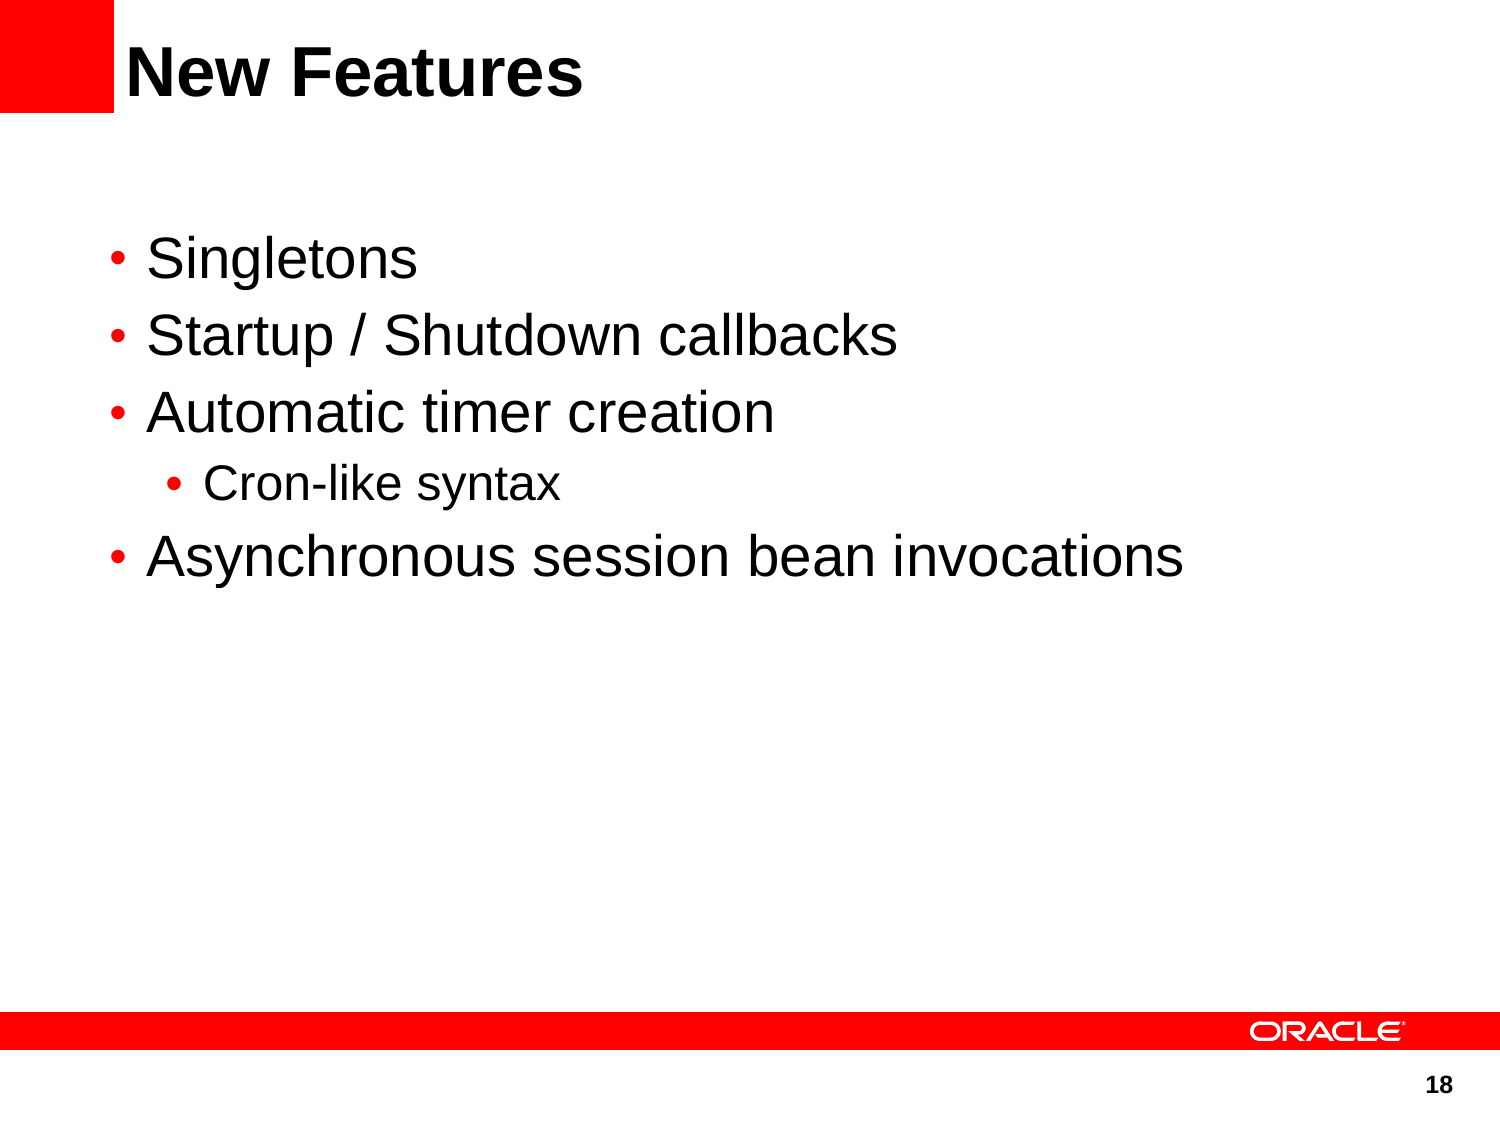

# New Features
Singletons
Startup / Shutdown callbacks
Automatic timer creation
Cron-like syntax
Asynchronous session bean invocations